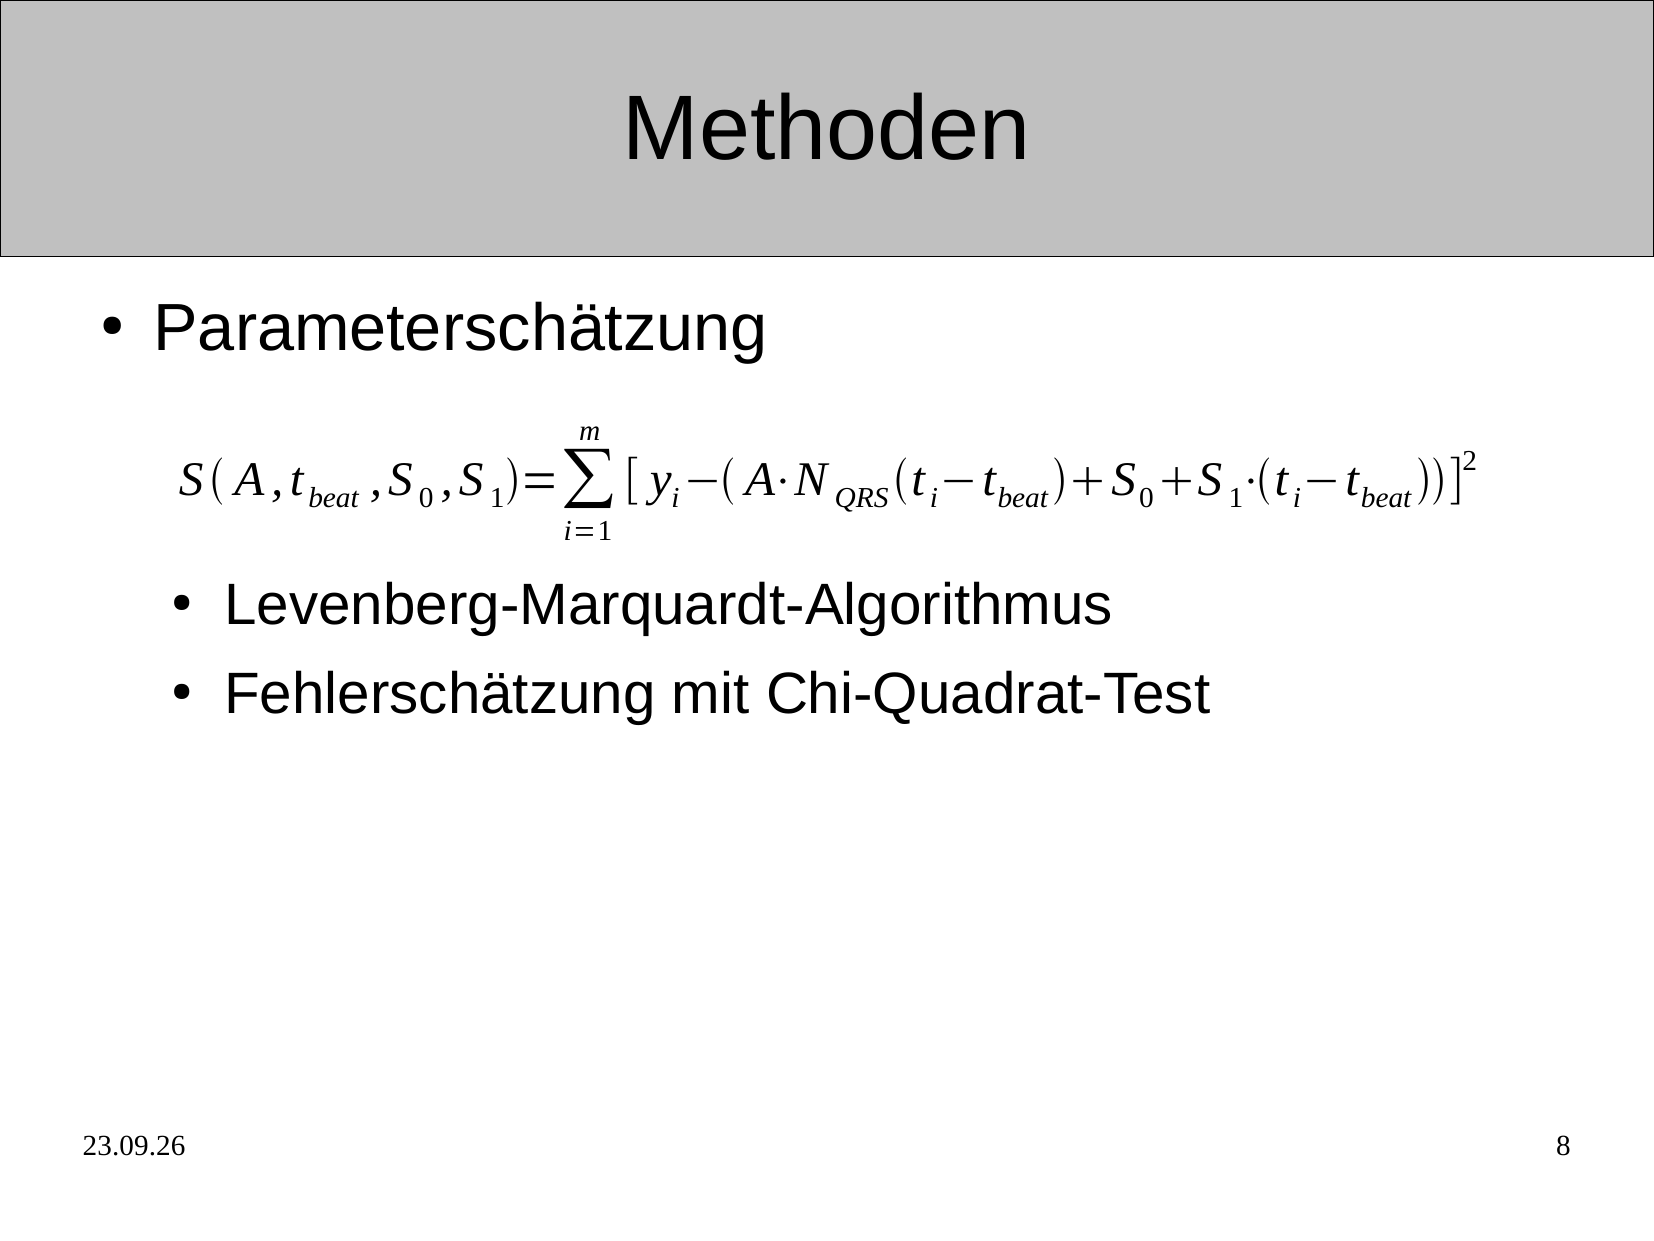

Methoden
# Parameterschätzung
Levenberg-Marquardt-Algorithmus
Fehlerschätzung mit Chi-Quadrat-Test
8